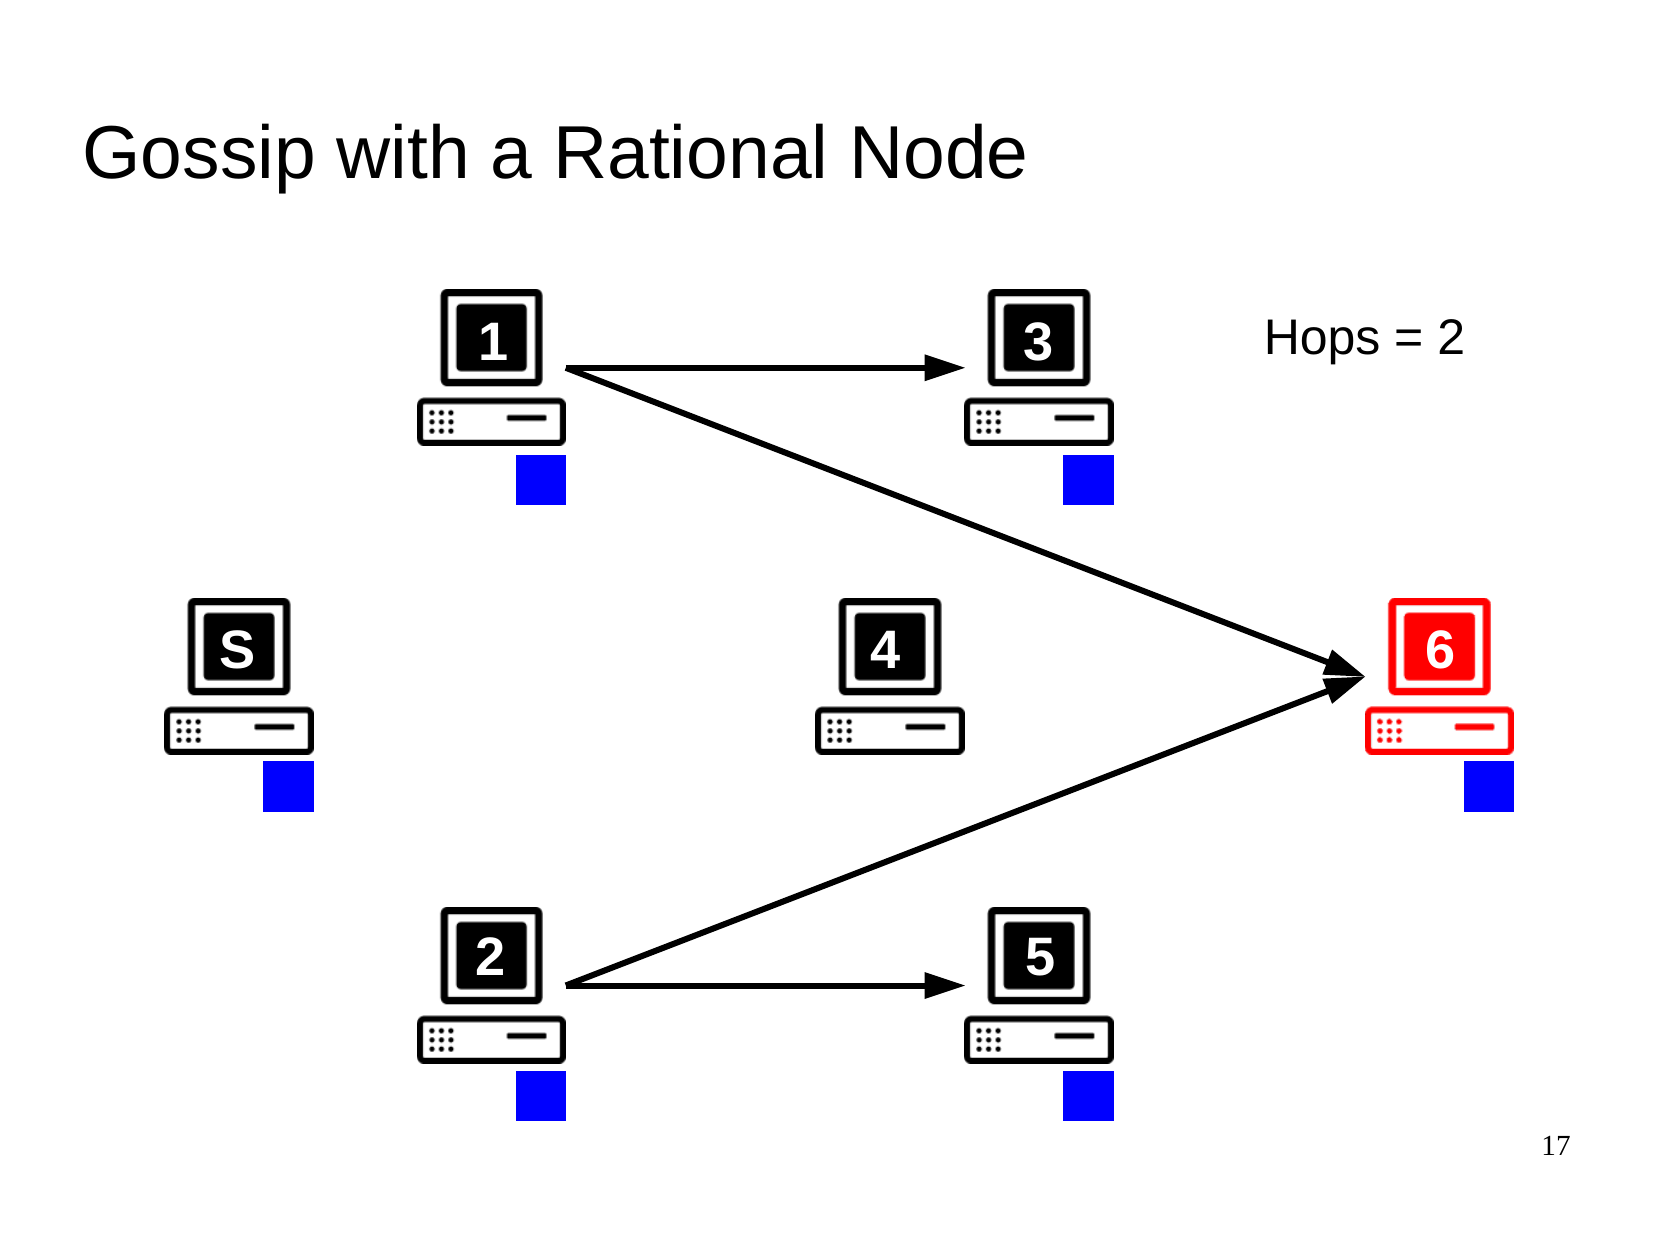

# Gossip with a Rational Node
Hops = 2
1
3
S
4
6
2
5
17